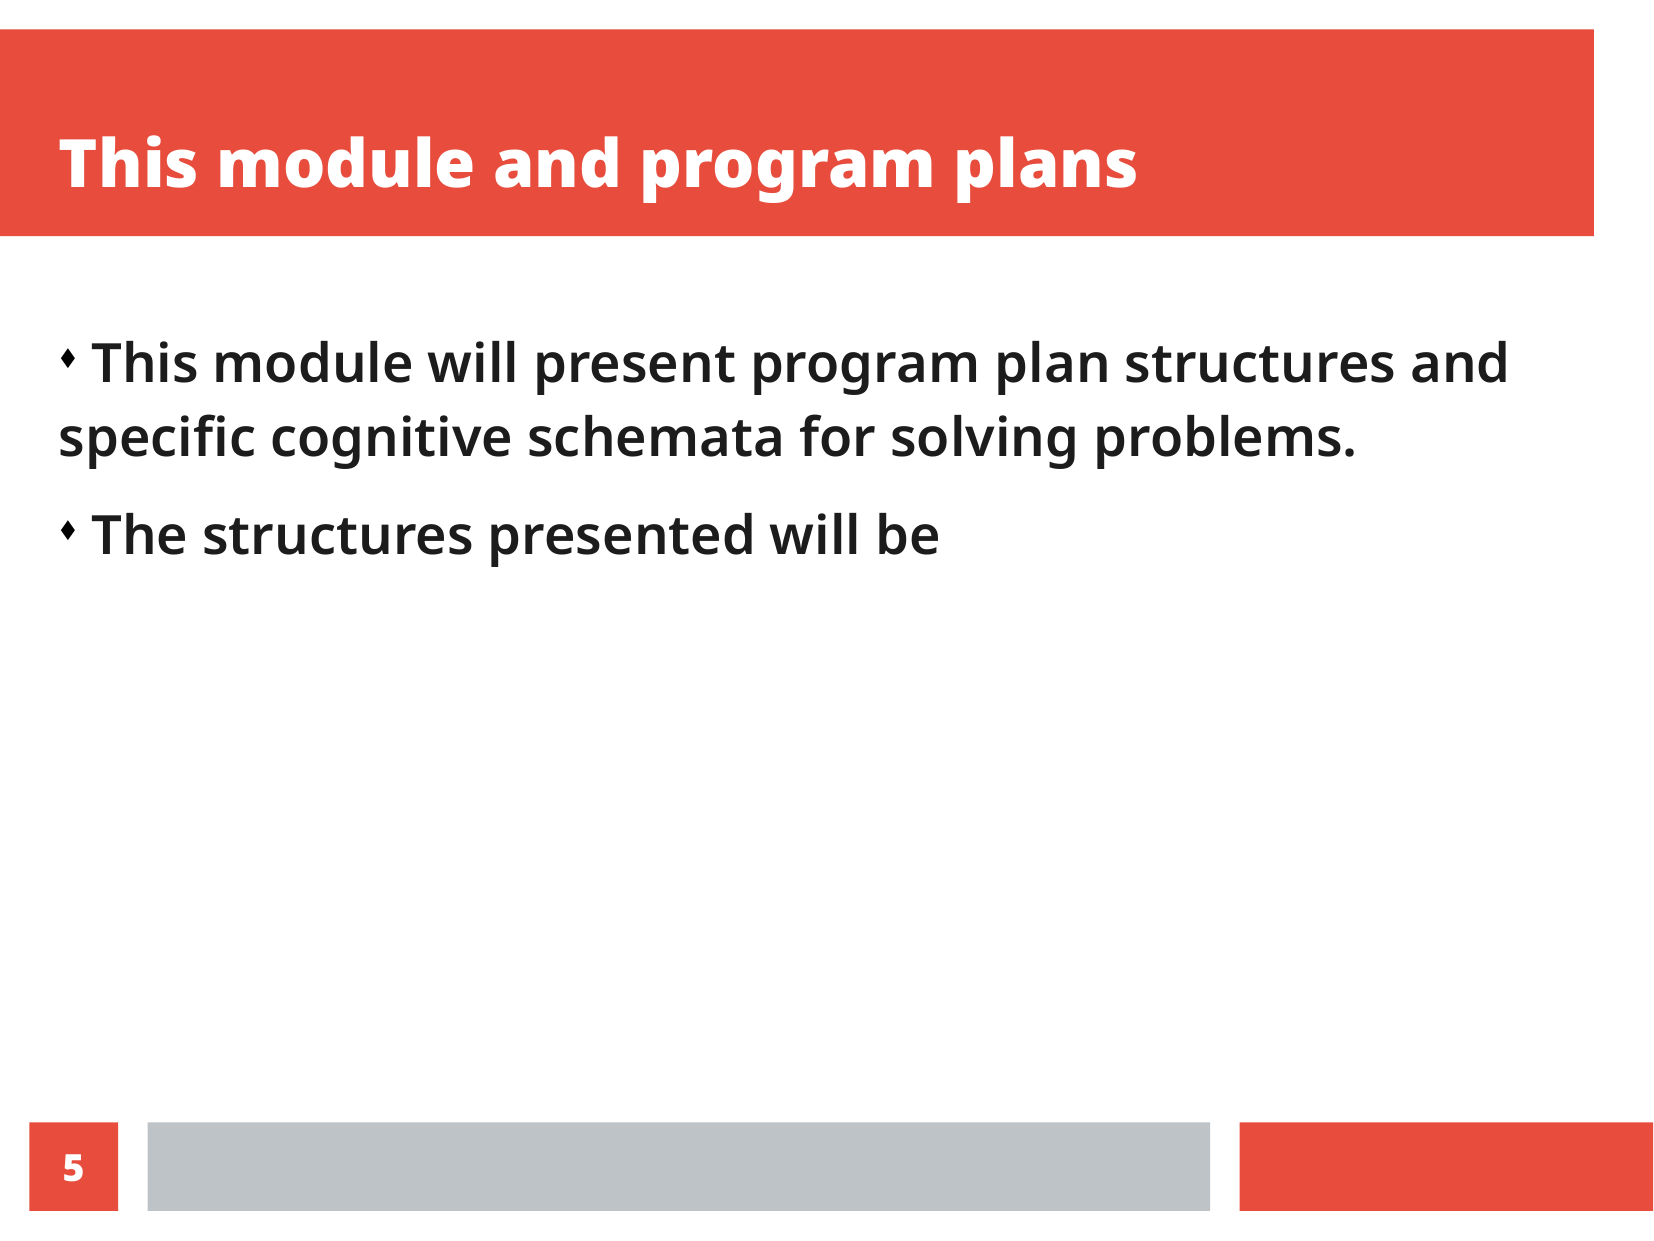

# This module and program plans
 This module will present program plan structures and specific cognitive schemata for solving problems.
 The structures presented will be
5